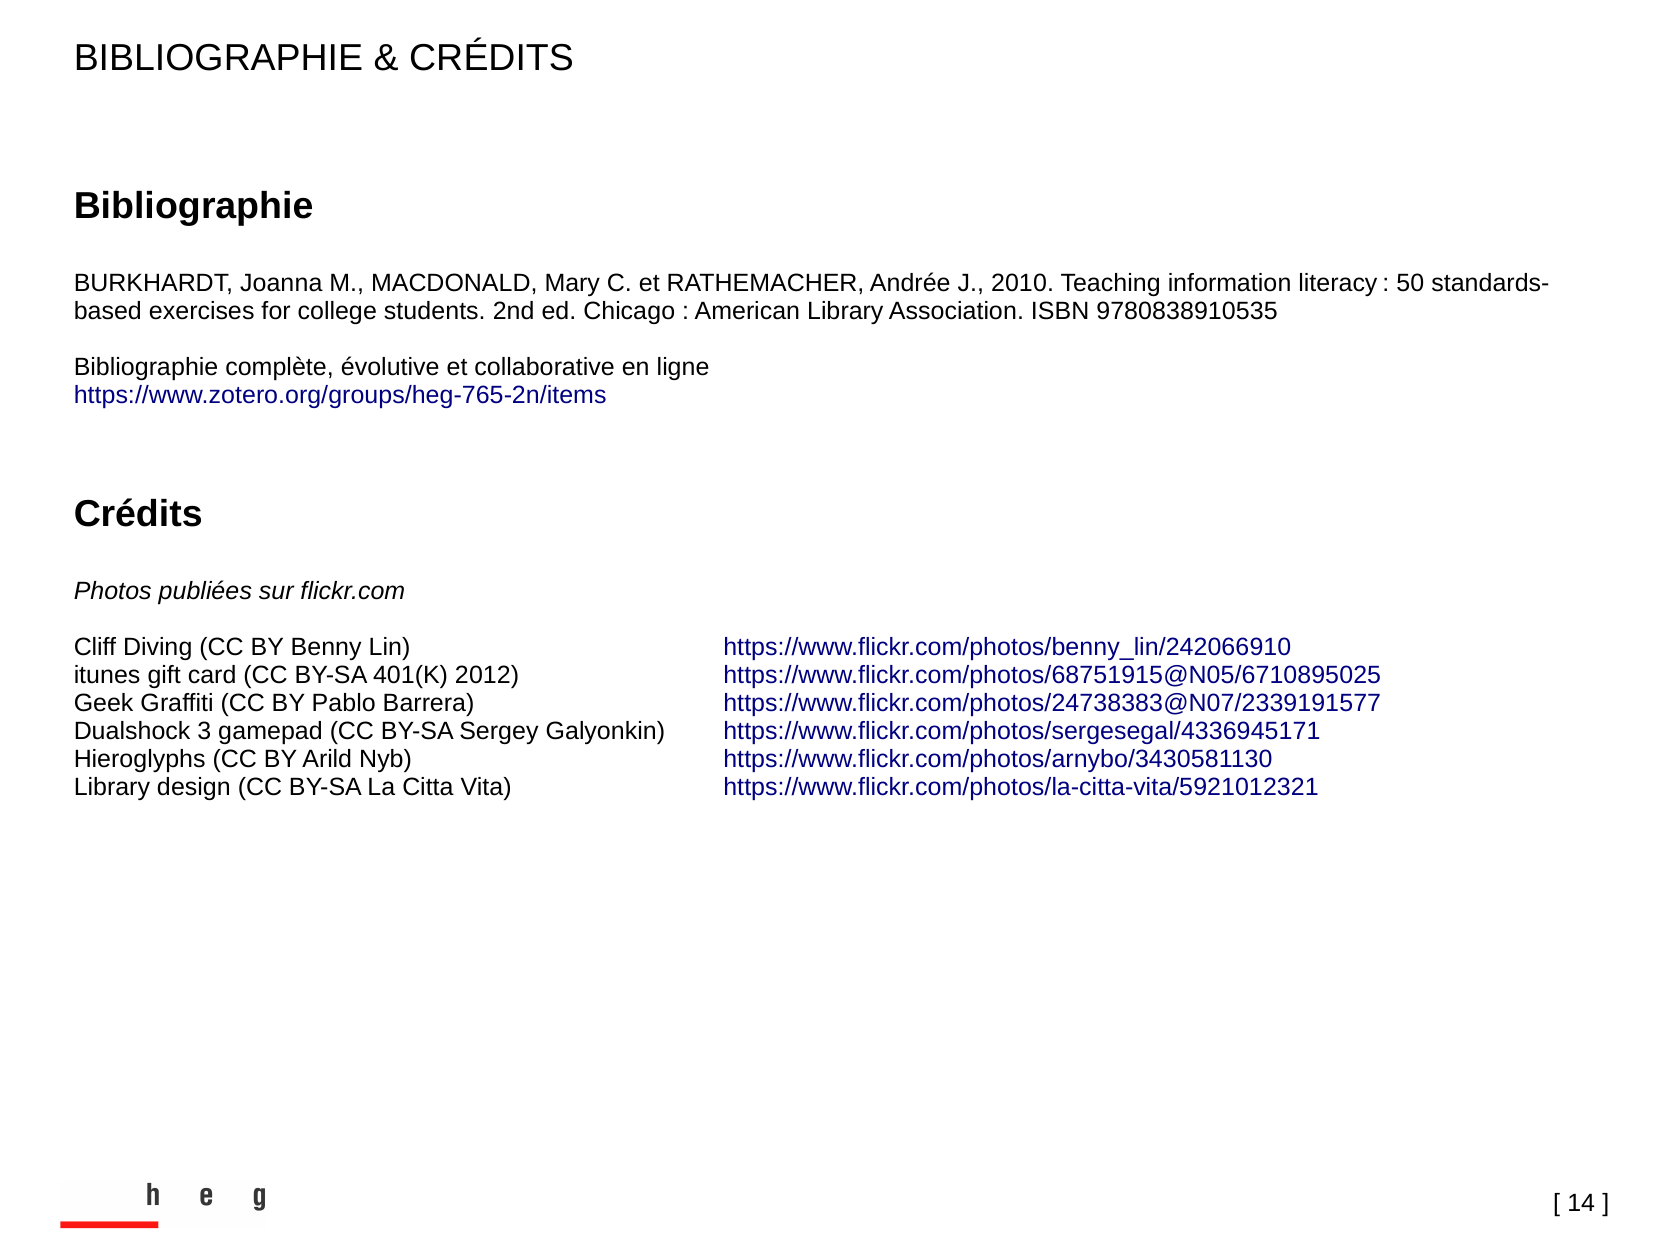

BIBLIOGRAPHIE & CRÉDITS
Bibliographie
BURKHARDT, Joanna M., MACDONALD, Mary C. et RATHEMACHER, Andrée J., 2010. Teaching information literacy : 50 standards-based exercises for college students. 2nd ed. Chicago : American Library Association. ISBN 9780838910535
Bibliographie complète, évolutive et collaborative en ligne
https://www.zotero.org/groups/heg-765-2n/items
Crédits
Photos publiées sur flickr.com
Cliff Diving (CC BY Benny Lin)	https://www.flickr.com/photos/benny_lin/242066910
itunes gift card (CC BY-SA 401(K) 2012)	https://www.flickr.com/photos/68751915@N05/6710895025
Geek Graffiti (CC BY Pablo Barrera)	https://www.flickr.com/photos/24738383@N07/2339191577
Dualshock 3 gamepad (CC BY-SA Sergey Galyonkin)	https://www.flickr.com/photos/sergesegal/4336945171
Hieroglyphs (CC BY Arild Nyb)	https://www.flickr.com/photos/arnybo/3430581130
Library design (CC BY-SA La Citta Vita)	https://www.flickr.com/photos/la-citta-vita/5921012321